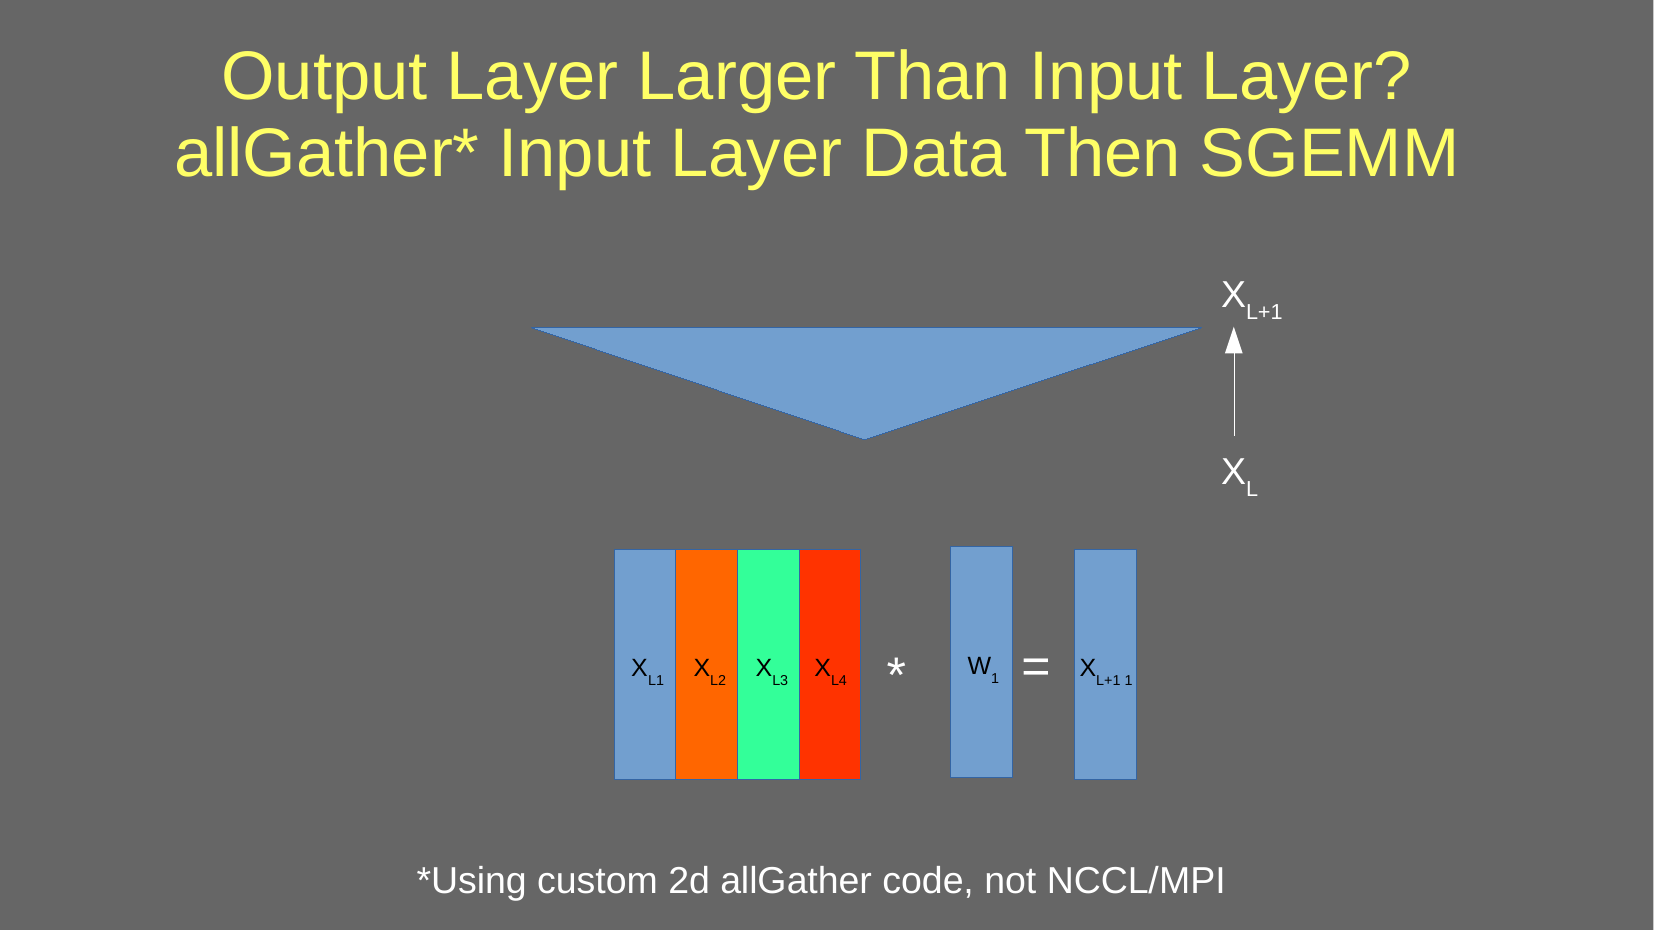

# Output Layer Larger Than Input Layer? allGather* Input Layer Data Then SGEMM
XL+1
XL
W1
W1
XL1
XL2
XL3
XL4
W1
 =
W1
 *
XL+1 1
*Using custom 2d allGather code, not NCCL/MPI